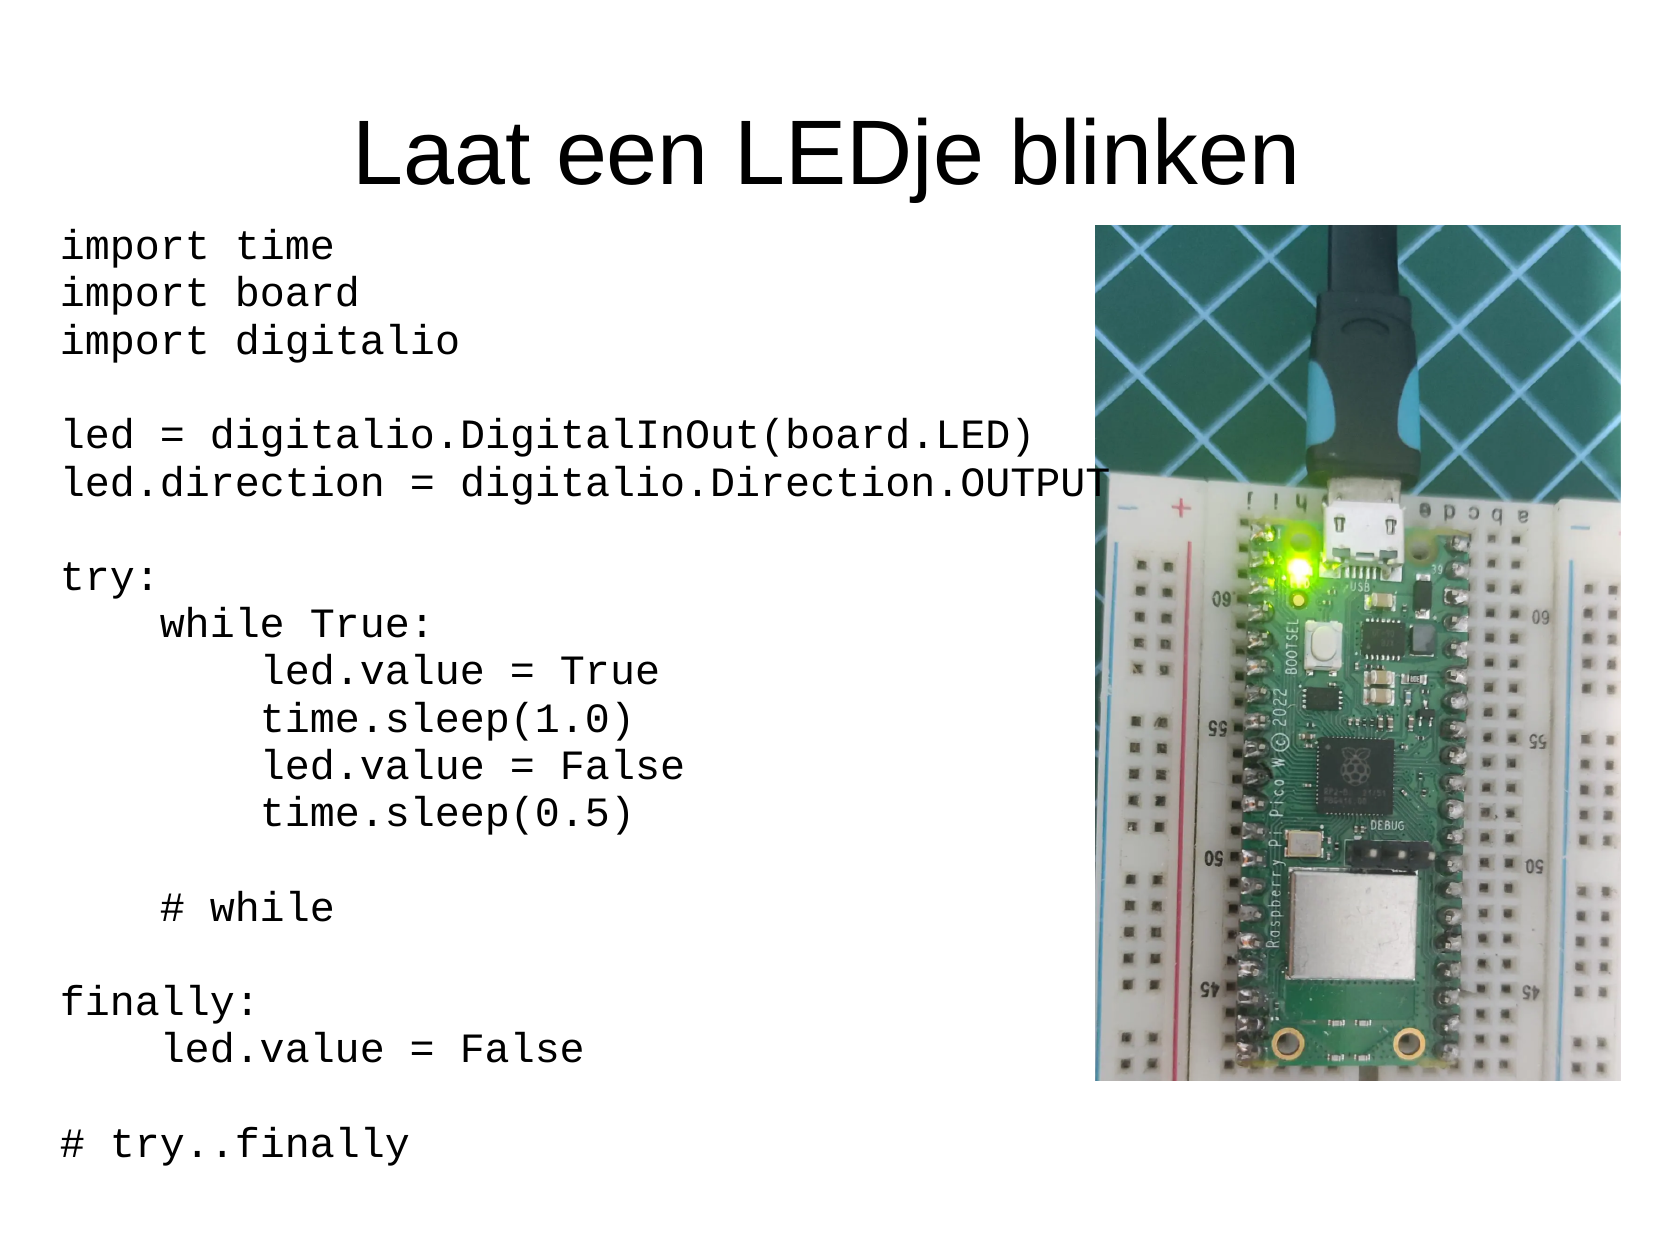

# Laat een LEDje blinken
import time
import board
import digitalio
led = digitalio.DigitalInOut(board.LED)
led.direction = digitalio.Direction.OUTPUT
try:
 while True:
 led.value = True
 time.sleep(1.0)
 led.value = False
 time.sleep(0.5)
 # while
finally:
 led.value = False
# try..finally